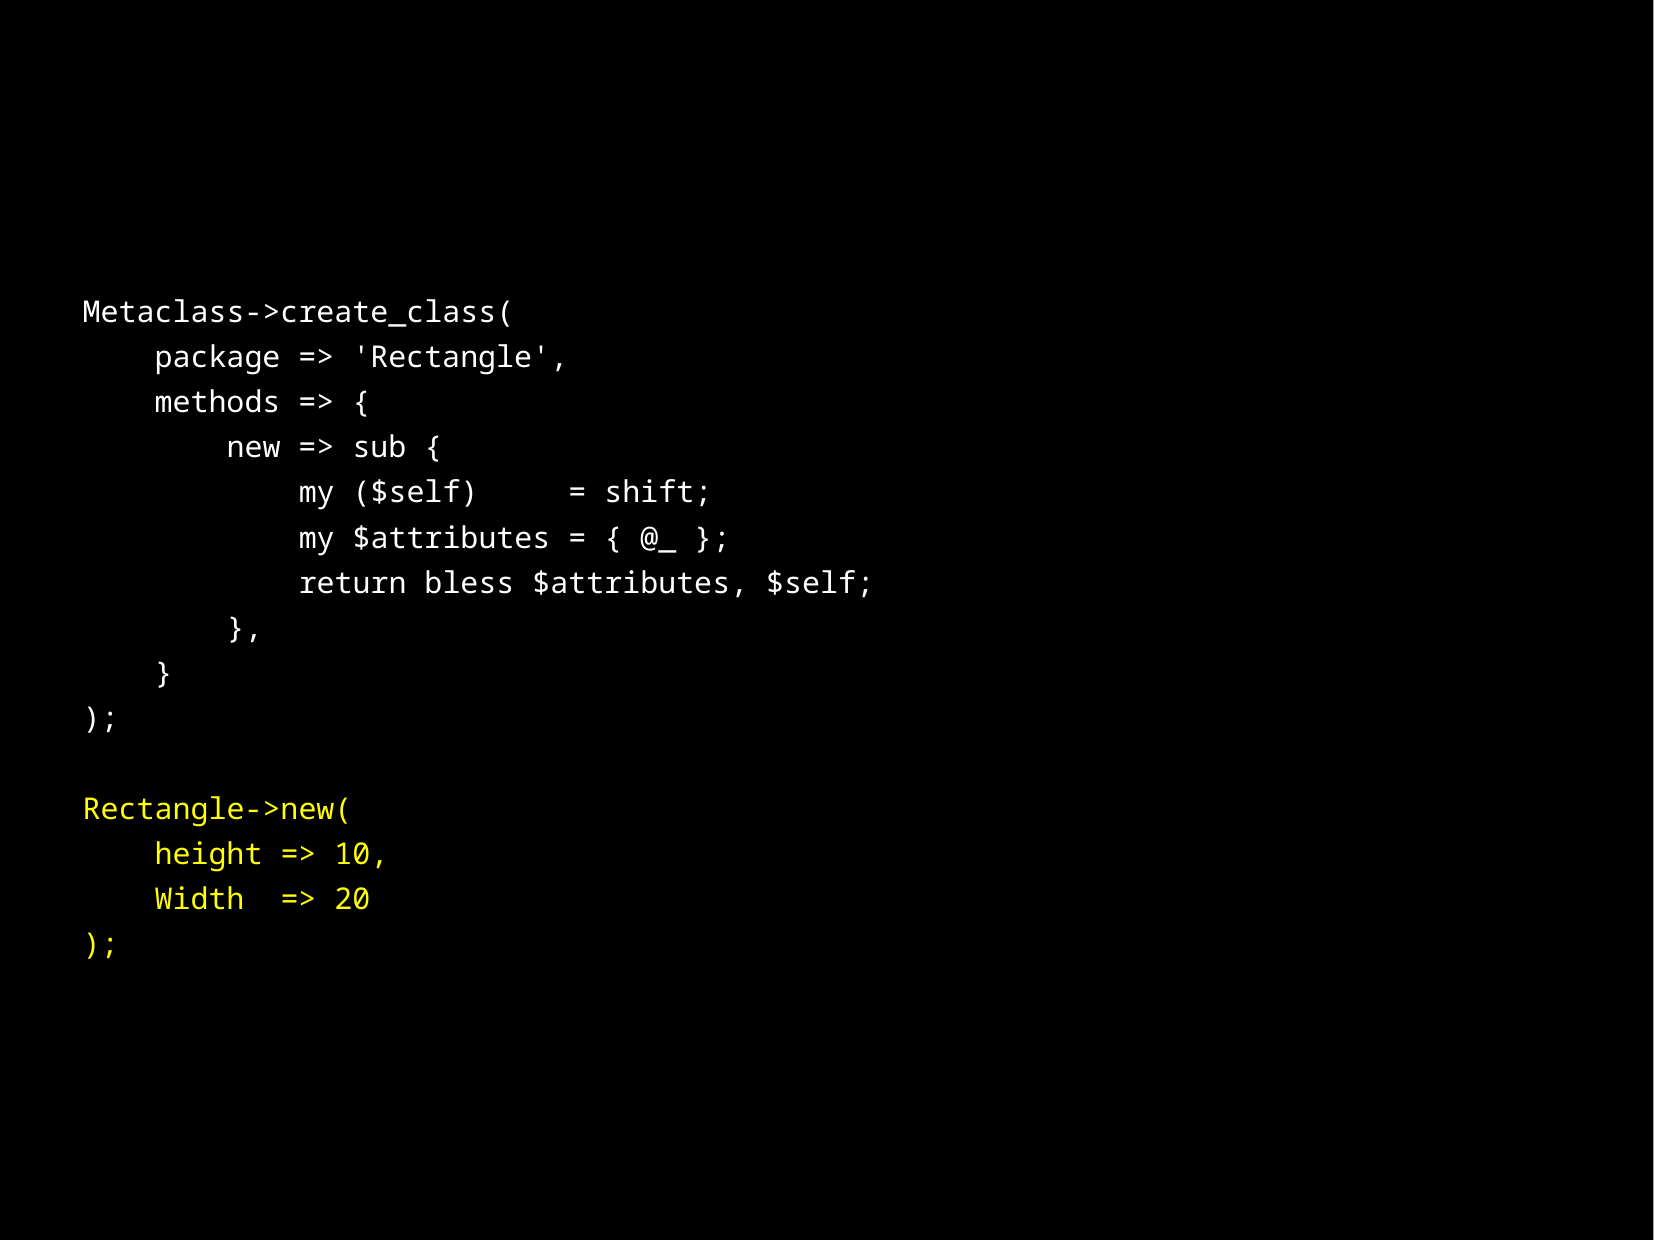

#
Metaclass->create_class(
 package => 'Rectangle',
 methods => {
 new => sub {
 my ($self) = shift;
 my $attributes = { @_ };
 return bless $attributes, $self;
 },
 }
);
Rectangle->new(
 height => 10,
 Width => 20
);